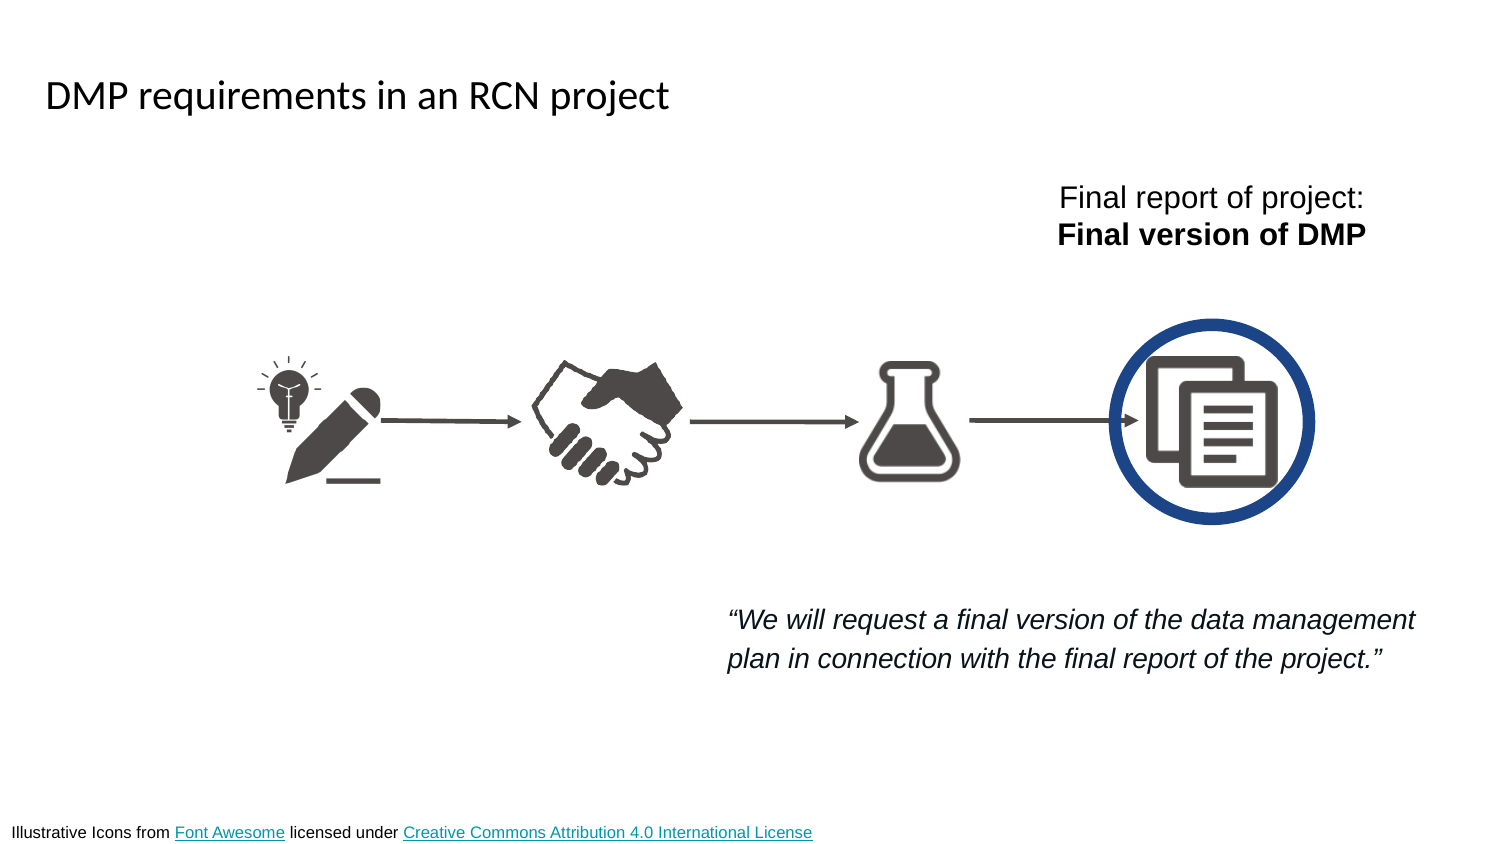

DMP requirements in an RCN project
Final report of project:
Final version of DMP
“We will request a final version of the data management plan in connection with the final report of the project.”
Illustrative Icons from Font Awesome licensed under Creative Commons Attribution 4.0 International License